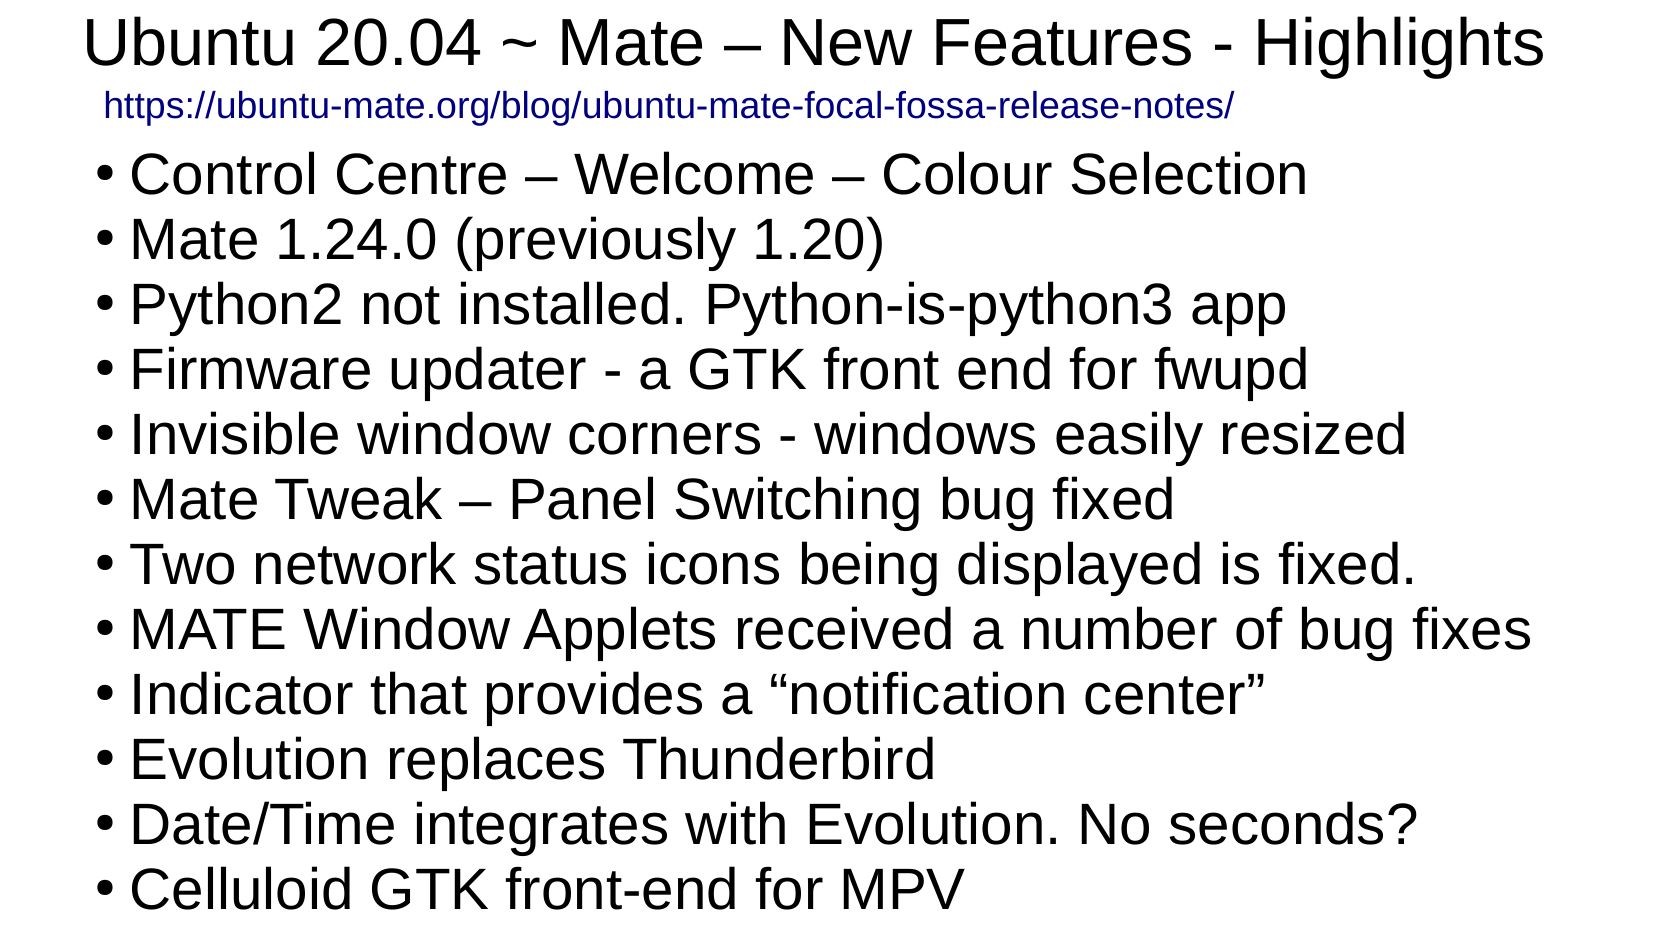

# Ubuntu 20.04 ~ Mate – New Features - Highlights
https://ubuntu-mate.org/blog/ubuntu-mate-focal-fossa-release-notes/
Control Centre – Welcome – Colour Selection
Mate 1.24.0 (previously 1.20)
Python2 not installed. Python-is-python3 app
Firmware updater - a GTK front end for fwupd
Invisible window corners - windows easily resized
Mate Tweak – Panel Switching bug fixed
Two network status icons being displayed is fixed.
MATE Window Applets received a number of bug fixes
Indicator that provides a “notification center”
Evolution replaces Thunderbird
Date/Time integrates with Evolution. No seconds?
Celluloid GTK front-end for MPV